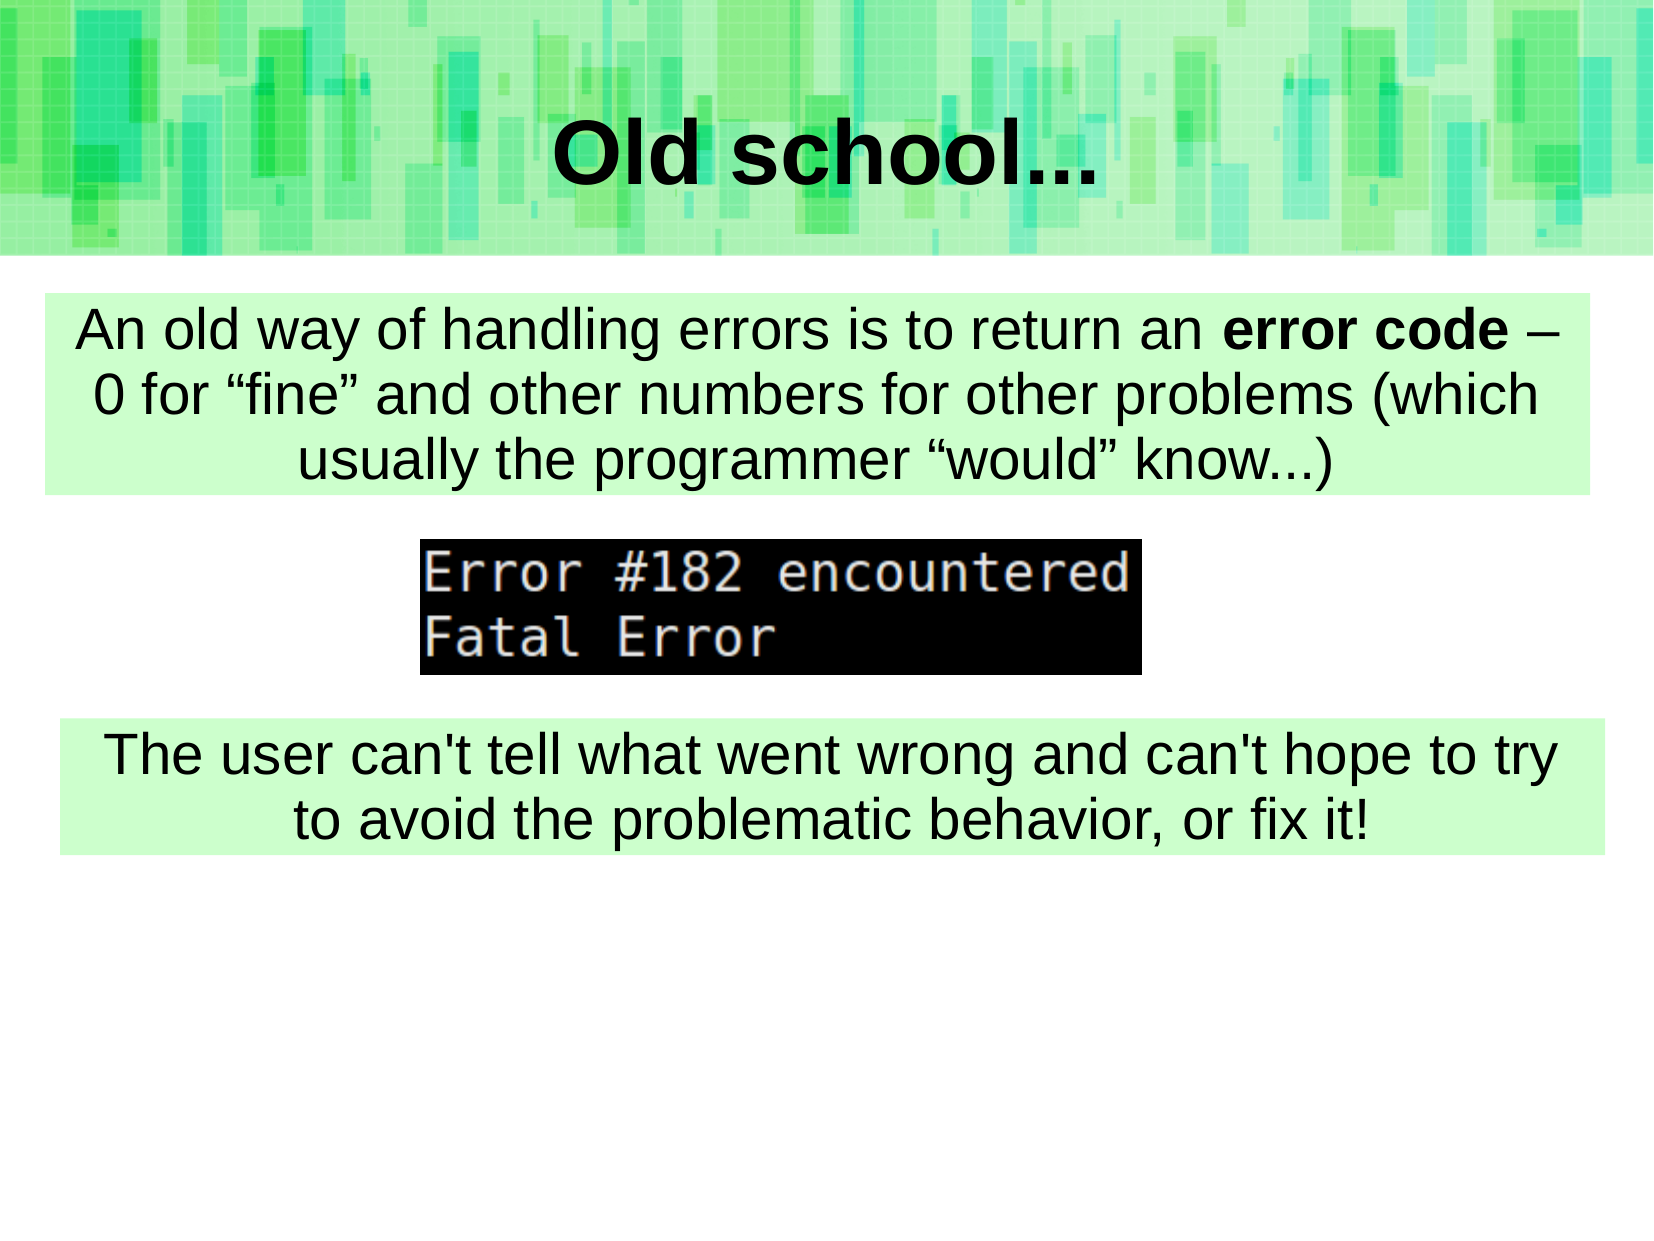

# Old school...
An old way of handling errors is to return an error code – 0 for “fine” and other numbers for other problems (which usually the programmer “would” know...)
The user can't tell what went wrong and can't hope to try to avoid the problematic behavior, or fix it!